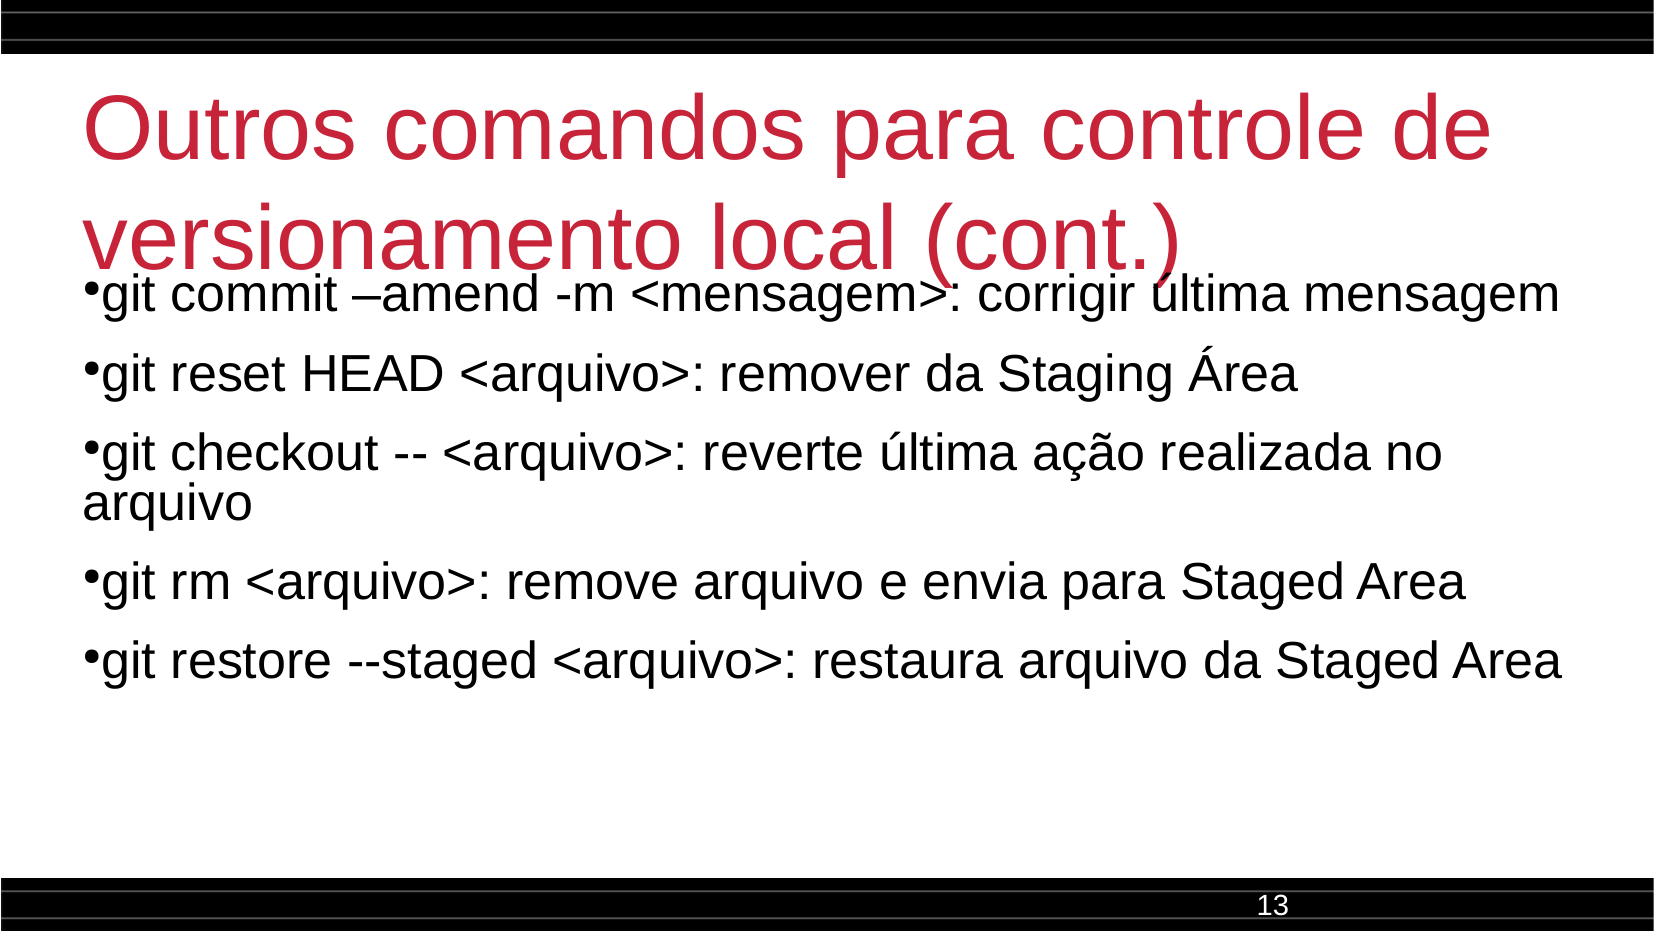

# Outros comandos para controle de versionamento local (cont.)
git commit –amend -m <mensagem>: corrigir última mensagem
git reset HEAD <arquivo>: remover da Staging Área
git checkout -- <arquivo>: reverte última ação realizada no arquivo
git rm <arquivo>: remove arquivo e envia para Staged Area
git restore --staged <arquivo>: restaura arquivo da Staged Area